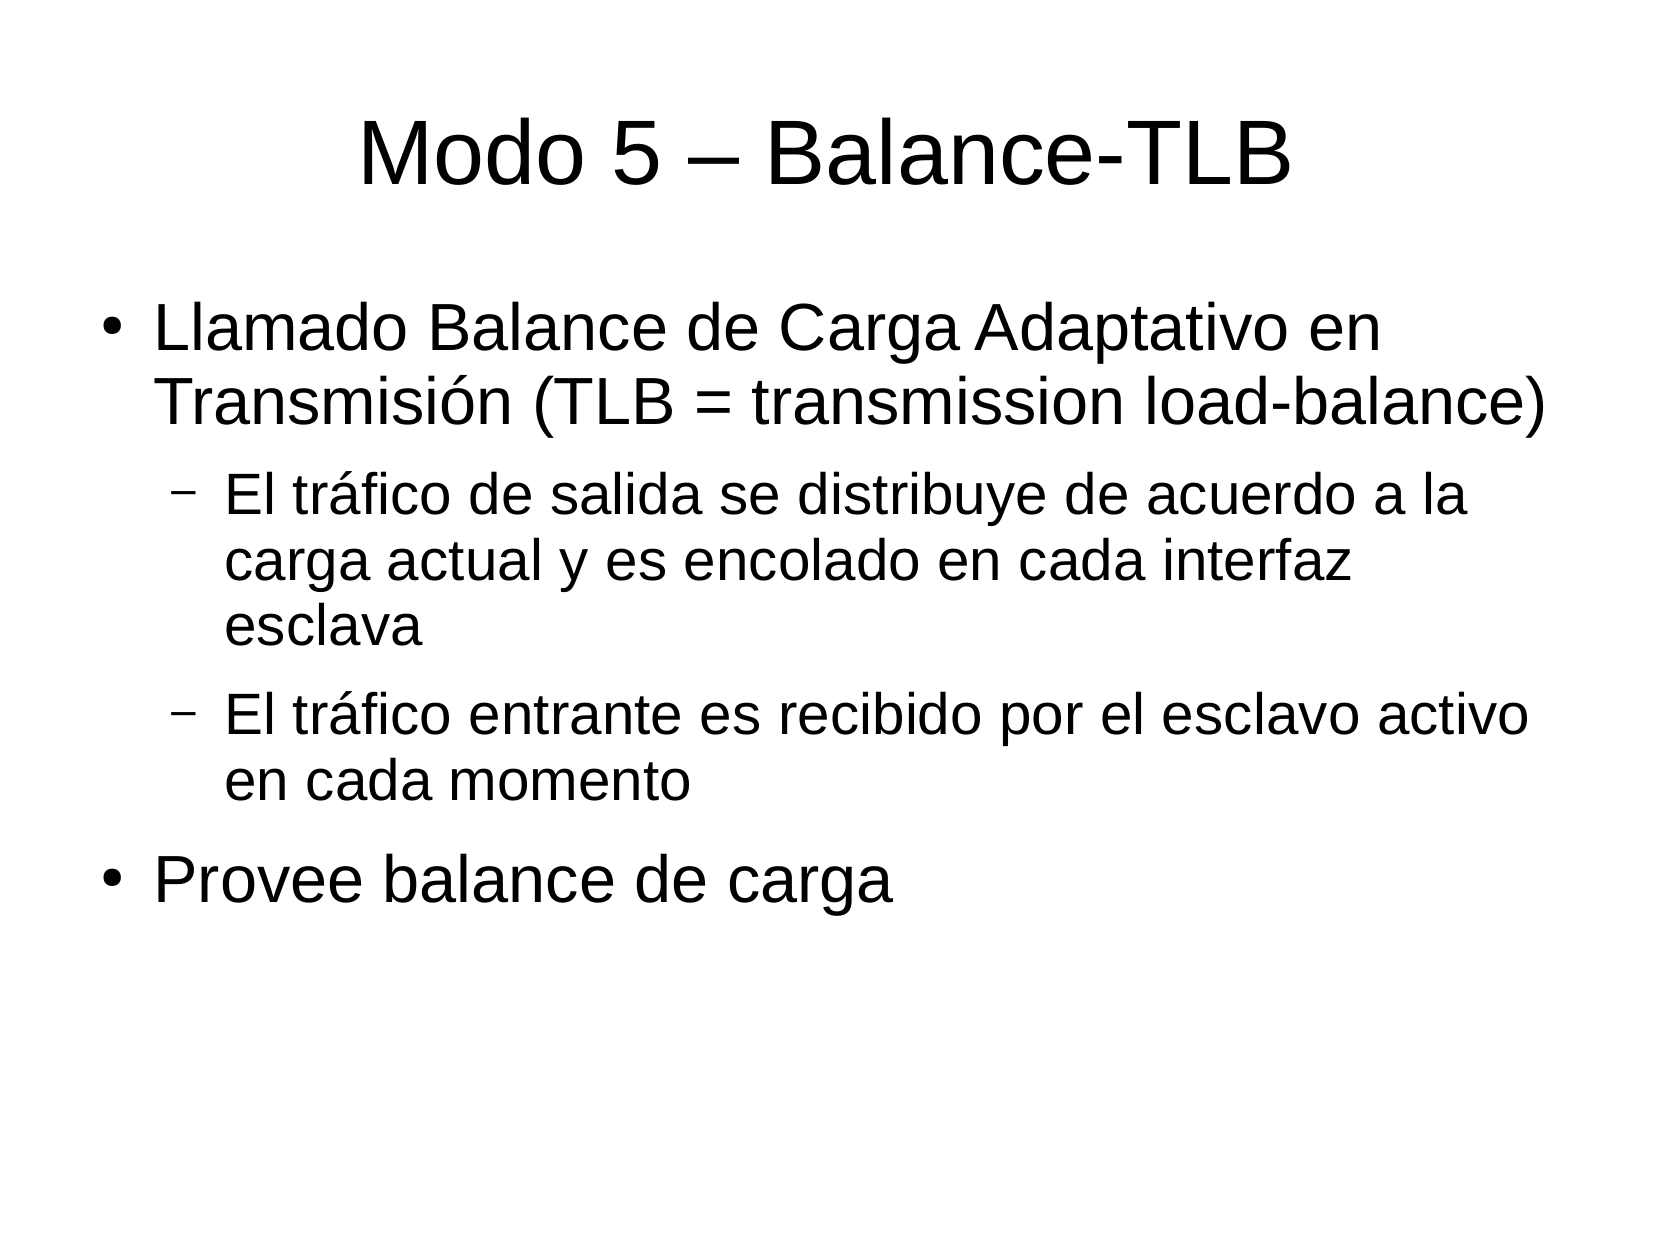

# Modo 5 – Balance-TLB
Llamado Balance de Carga Adaptativo en Transmisión (TLB = transmission load-balance)
El tráfico de salida se distribuye de acuerdo a la carga actual y es encolado en cada interfaz esclava
El tráfico entrante es recibido por el esclavo activo en cada momento
Provee balance de carga